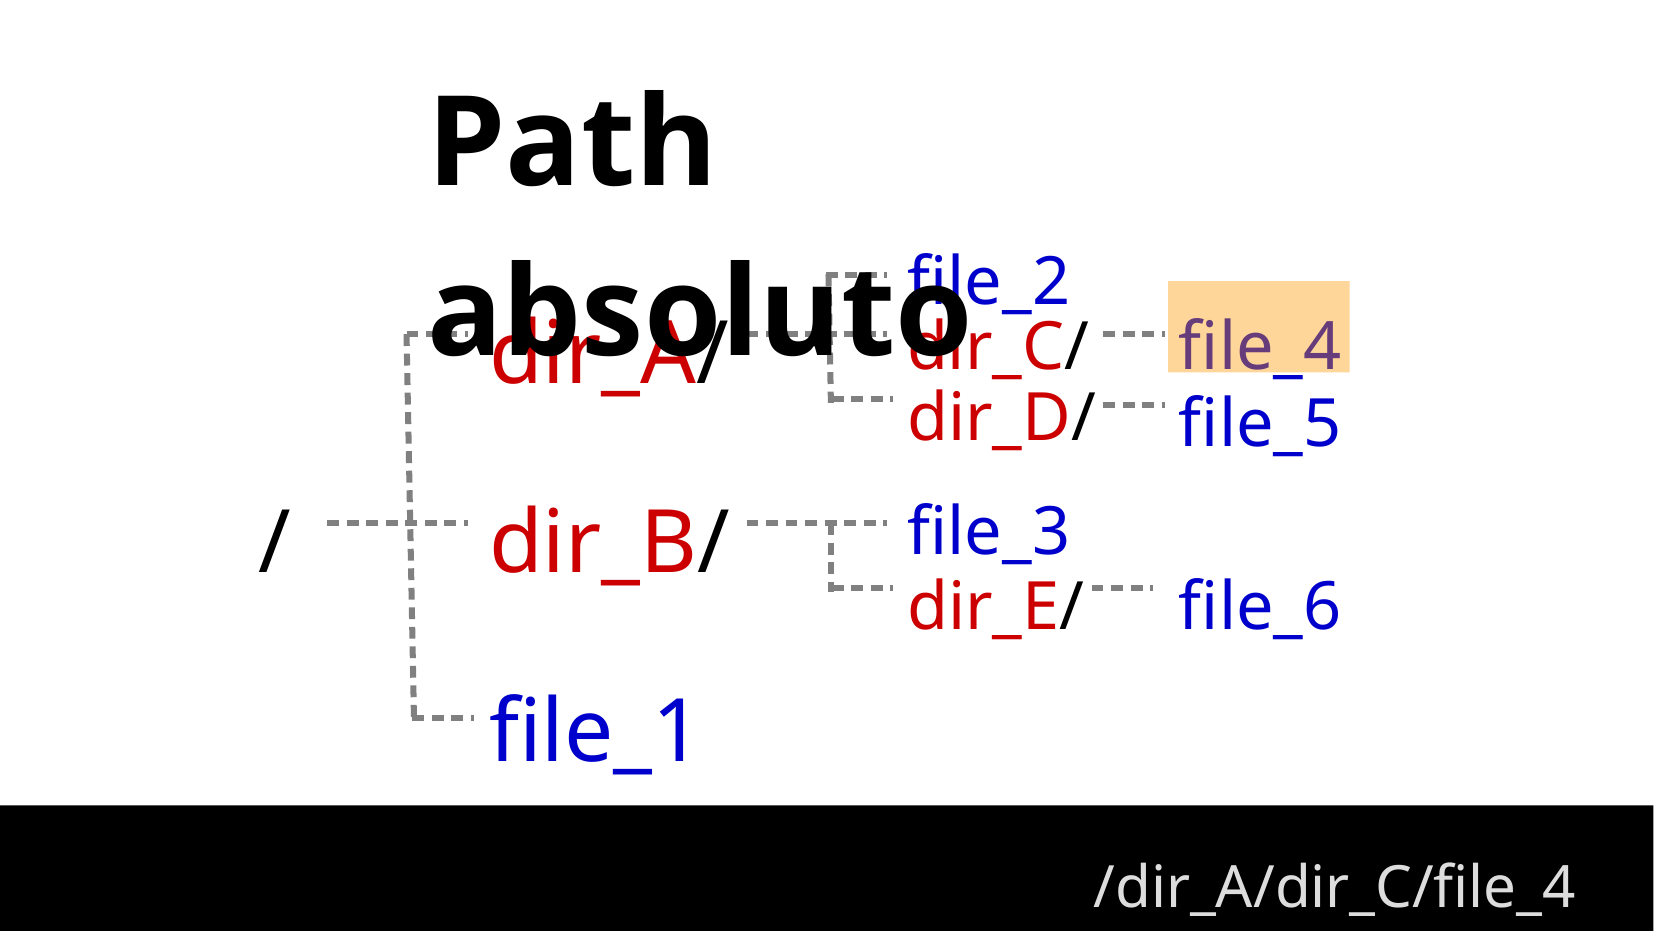

Path absoluto
file_2
dir_A/
dir_C/
file_4
dir_D/
file_5
/
dir_B/
file_3
dir_E/
file_6
file_1
/dir_A/dir_C/file_4